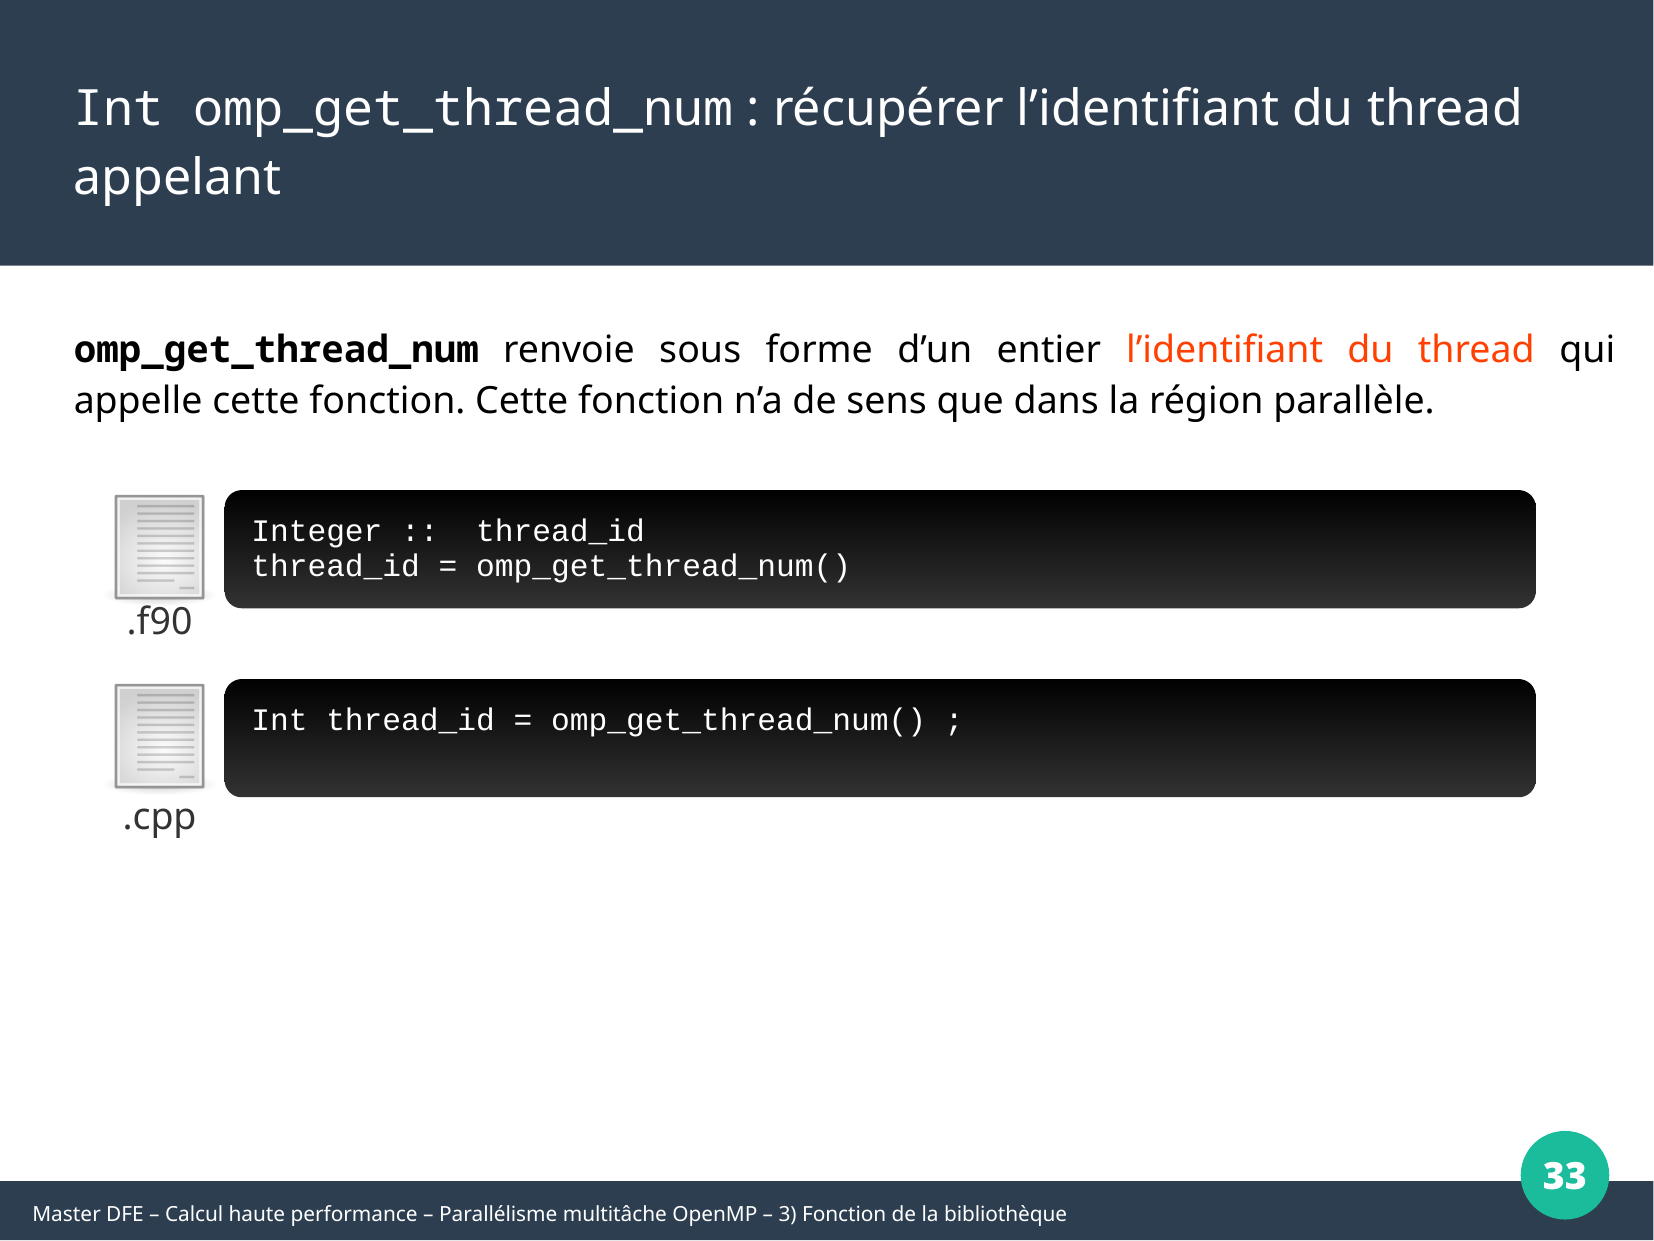

Int omp_get_thread_num : récupérer l’identifiant du thread appelant
omp_get_thread_num renvoie sous forme d’un entier l’identifiant du thread qui appelle cette fonction. Cette fonction n’a de sens que dans la région parallèle.
Integer :: thread_id
thread_id = omp_get_thread_num()
.f90
Int thread_id = omp_get_thread_num() ;
.cpp
33
Master DFE – Calcul haute performance – Parallélisme multitâche OpenMP – 3) Fonction de la bibliothèque